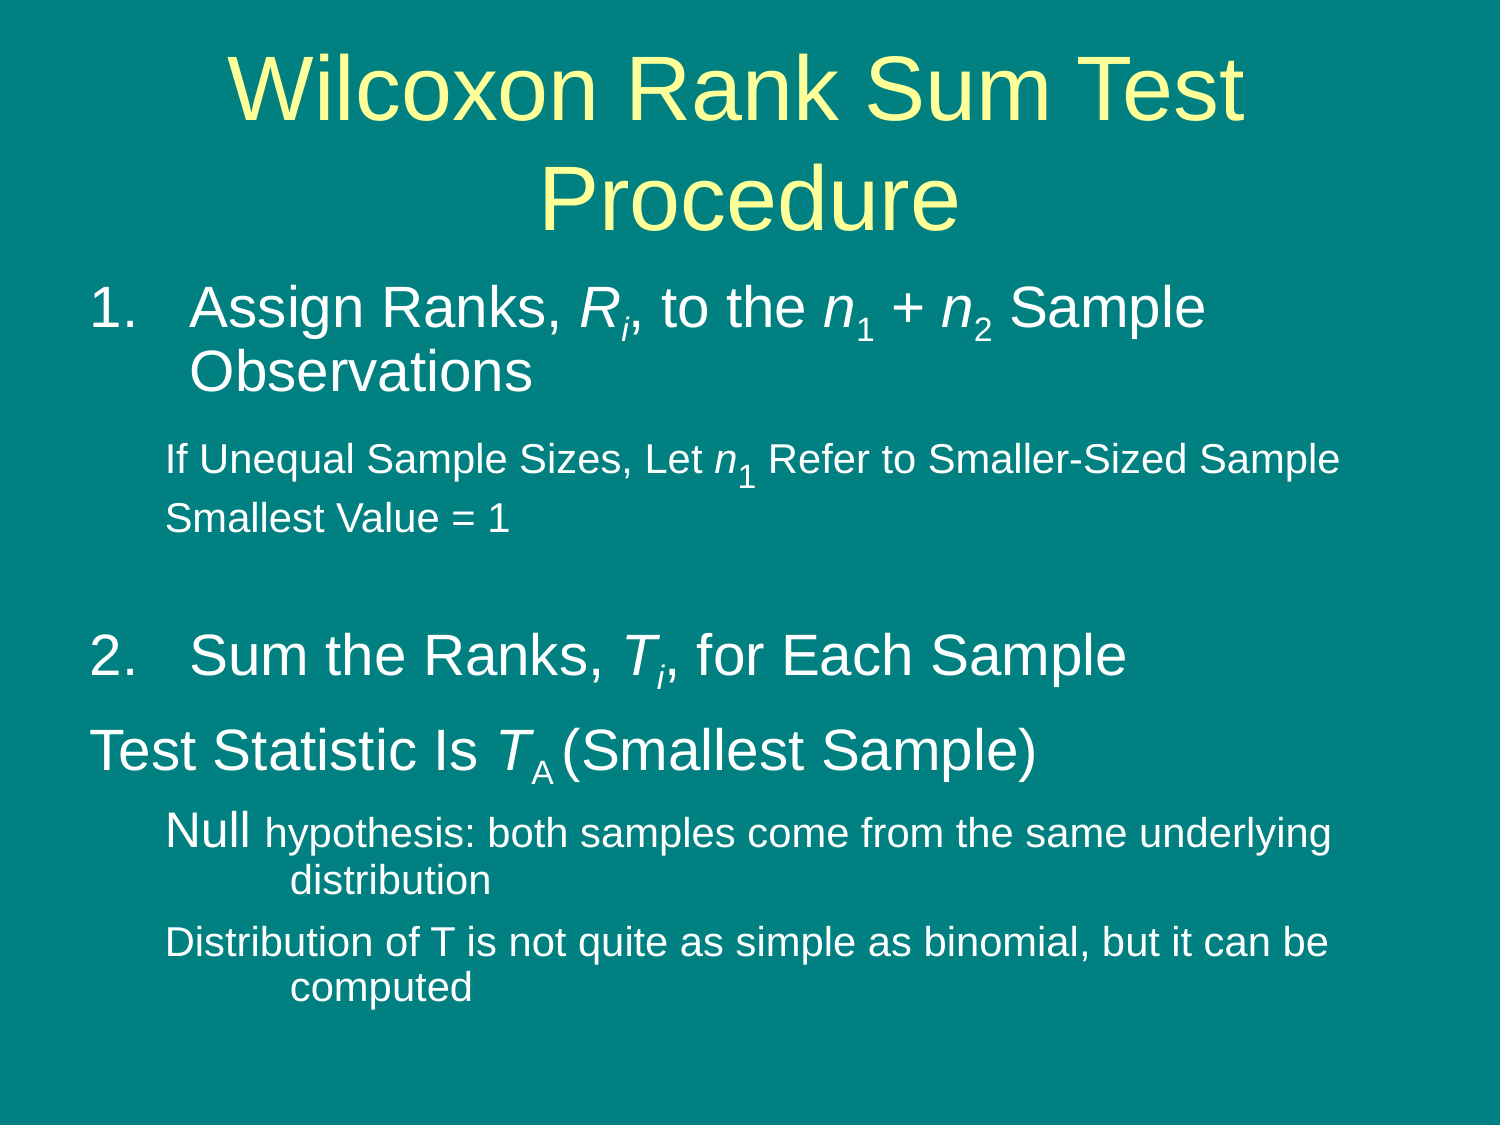

# Wilcoxon Rank Sum Test Procedure
1.	Assign Ranks, Ri, to the n1 + n2 Sample Observations
If Unequal Sample Sizes, Let n1 Refer to Smaller-Sized Sample
Smallest Value = 1
2.	Sum the Ranks, Ti, for Each Sample
Test Statistic Is TA (Smallest Sample)
Null hypothesis: both samples come from the same underlying distribution
Distribution of T is not quite as simple as binomial, but it can be computed